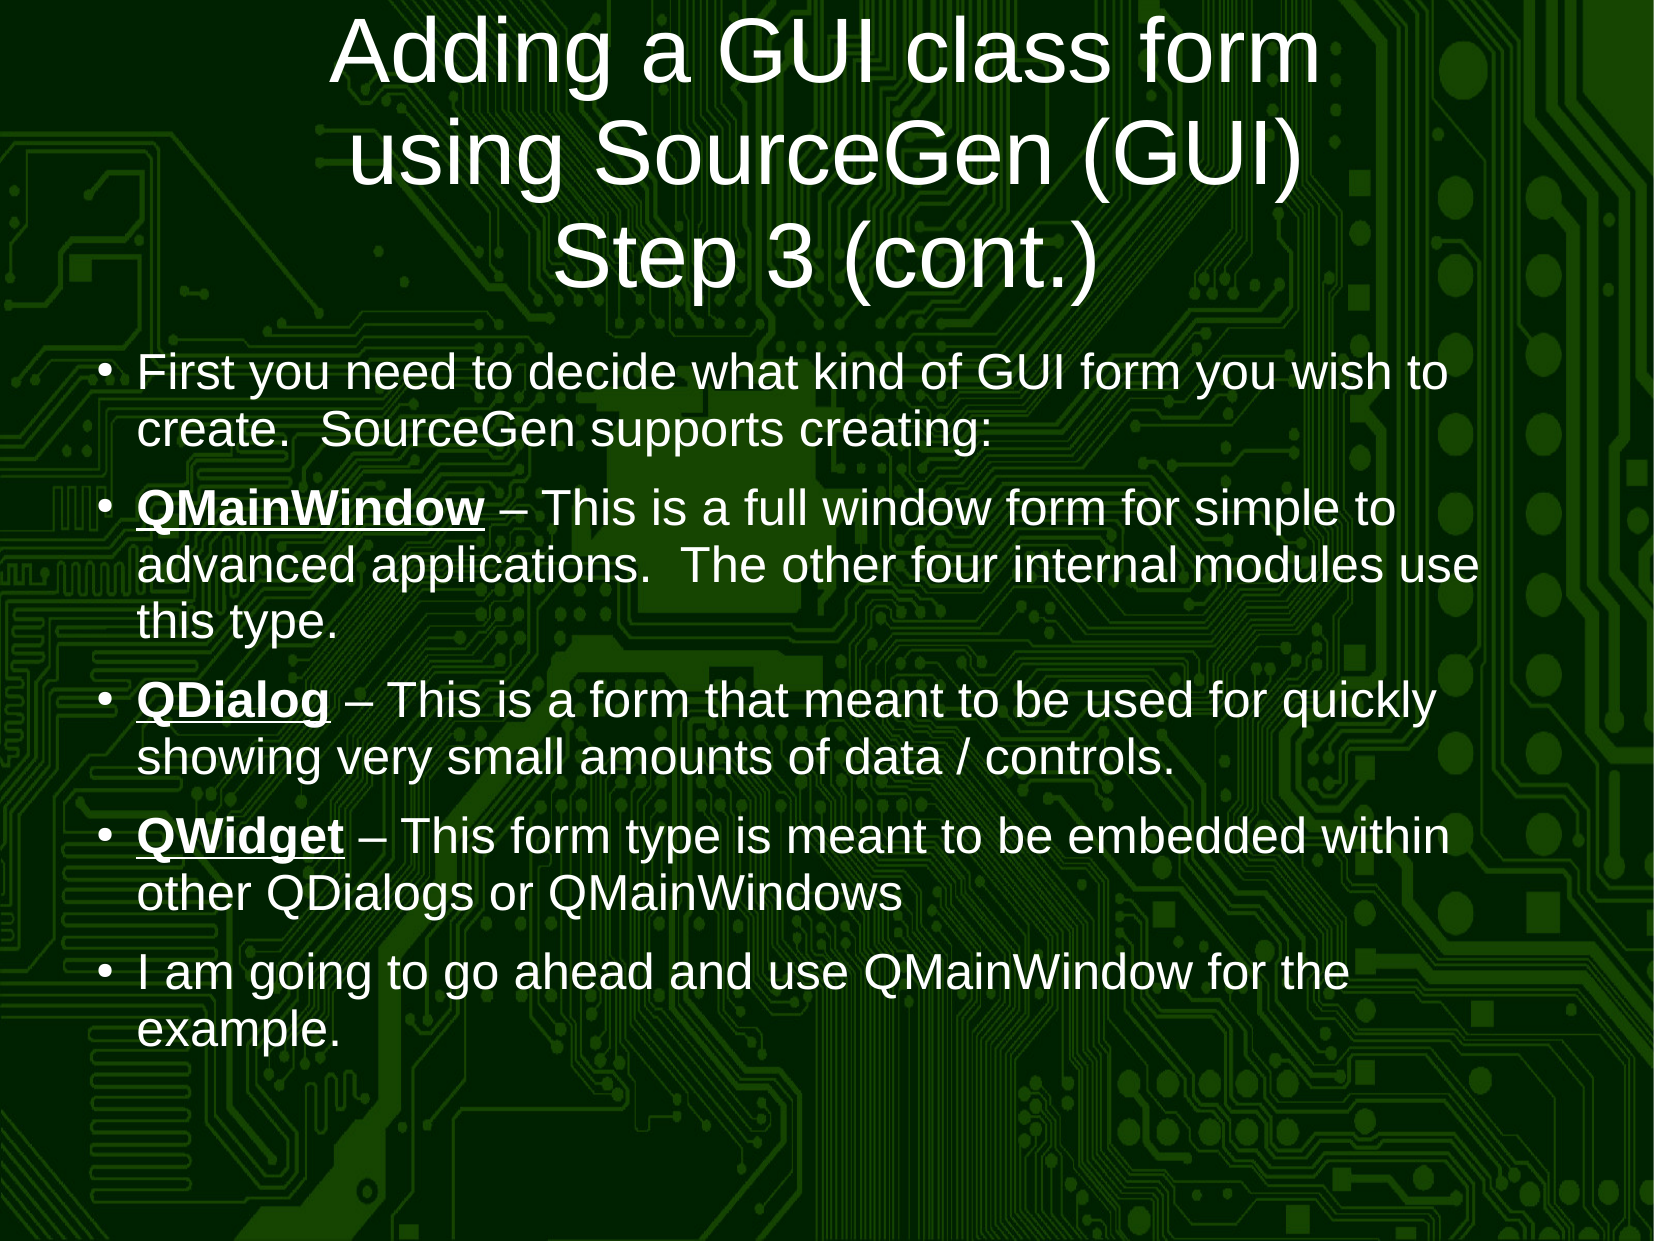

# Adding a GUI class form using SourceGen (GUI) Step 3 (cont.)
First you need to decide what kind of GUI form you wish to create. SourceGen supports creating:
QMainWindow – This is a full window form for simple to advanced applications. The other four internal modules use this type.
QDialog – This is a form that meant to be used for quickly showing very small amounts of data / controls.
QWidget – This form type is meant to be embedded within other QDialogs or QMainWindows
I am going to go ahead and use QMainWindow for the example.